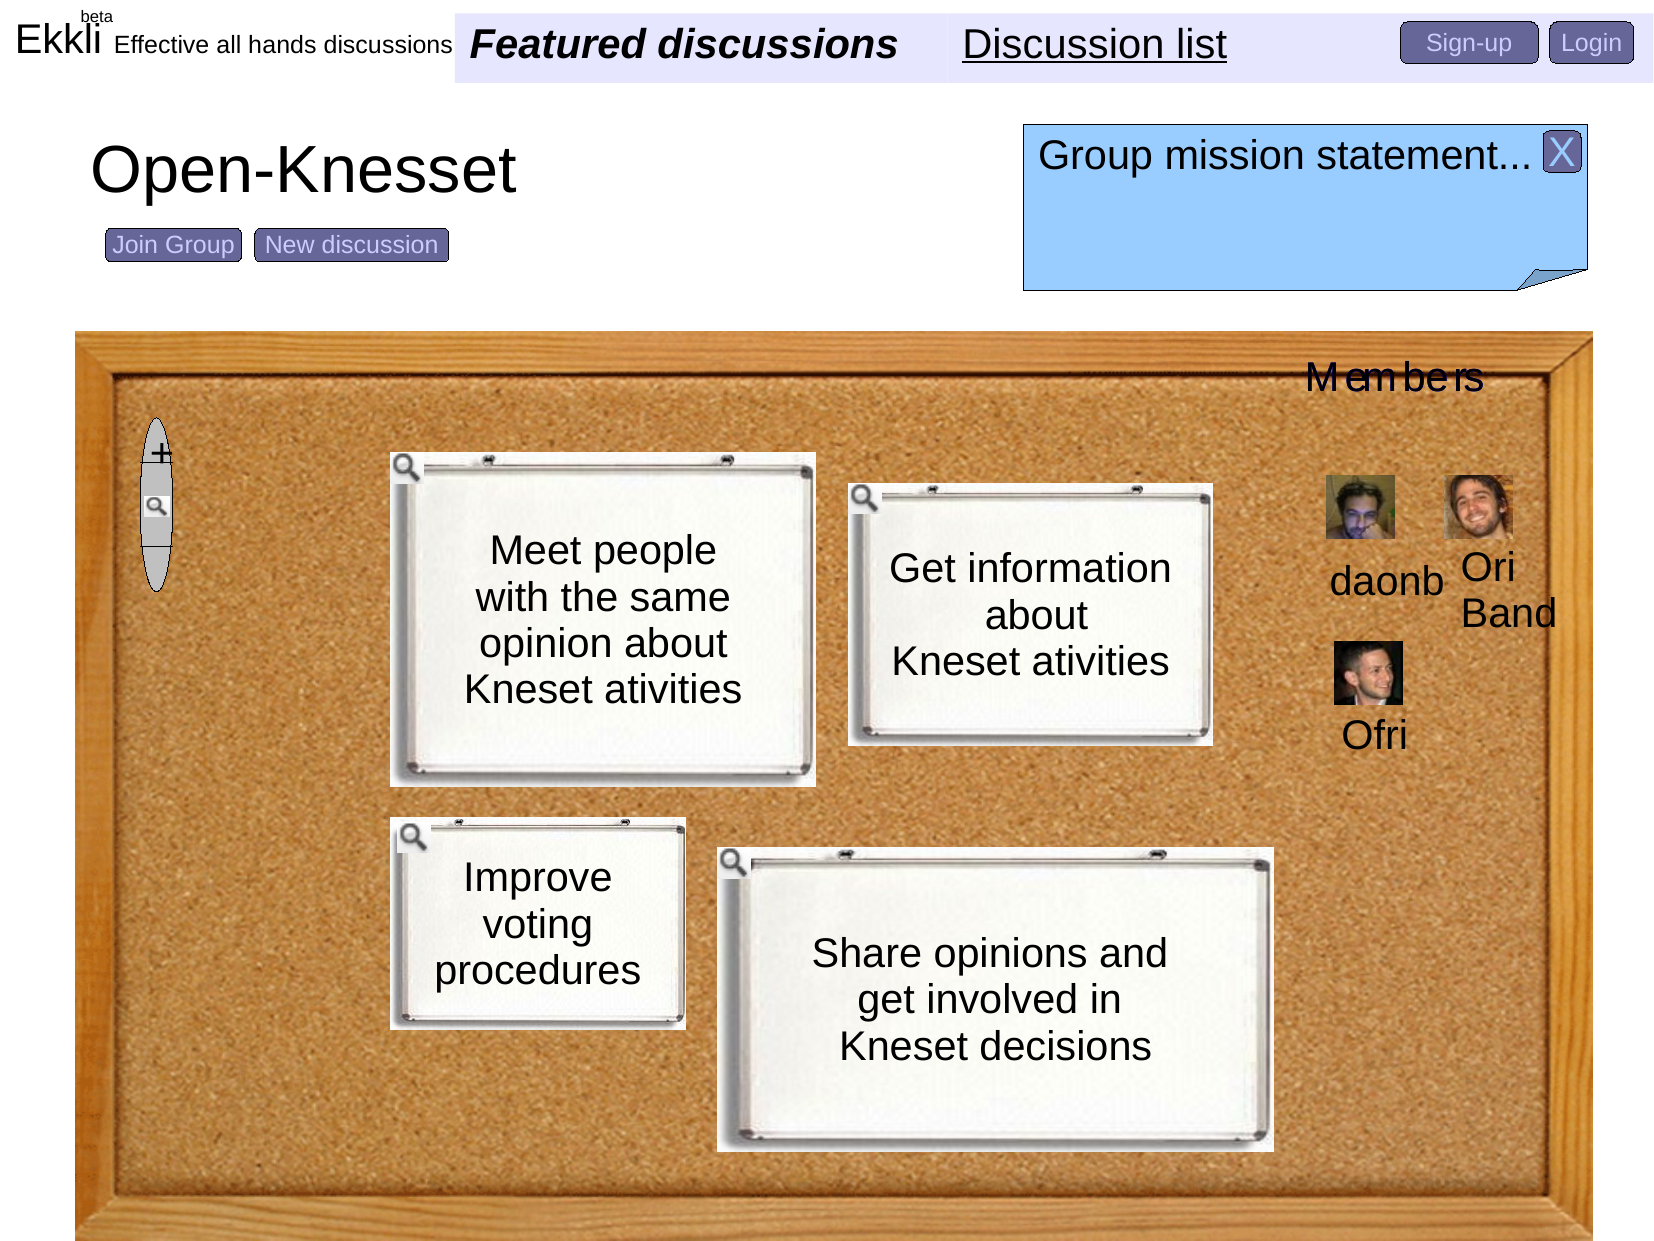

beta
Ekkli Effective all hands discussions
Featured discussions
Discussion list
Login
Sign-up
Open-Knesset
Group mission statement...
X
Join Group
New discussion
Members
+
Meet people
with the same
opinion about
Kneset ativities
Get information
 about
Kneset ativities
Ori Band
daonb
Ofri
Improve
voting
procedures
Share opinions and
get involved in
Kneset decisions